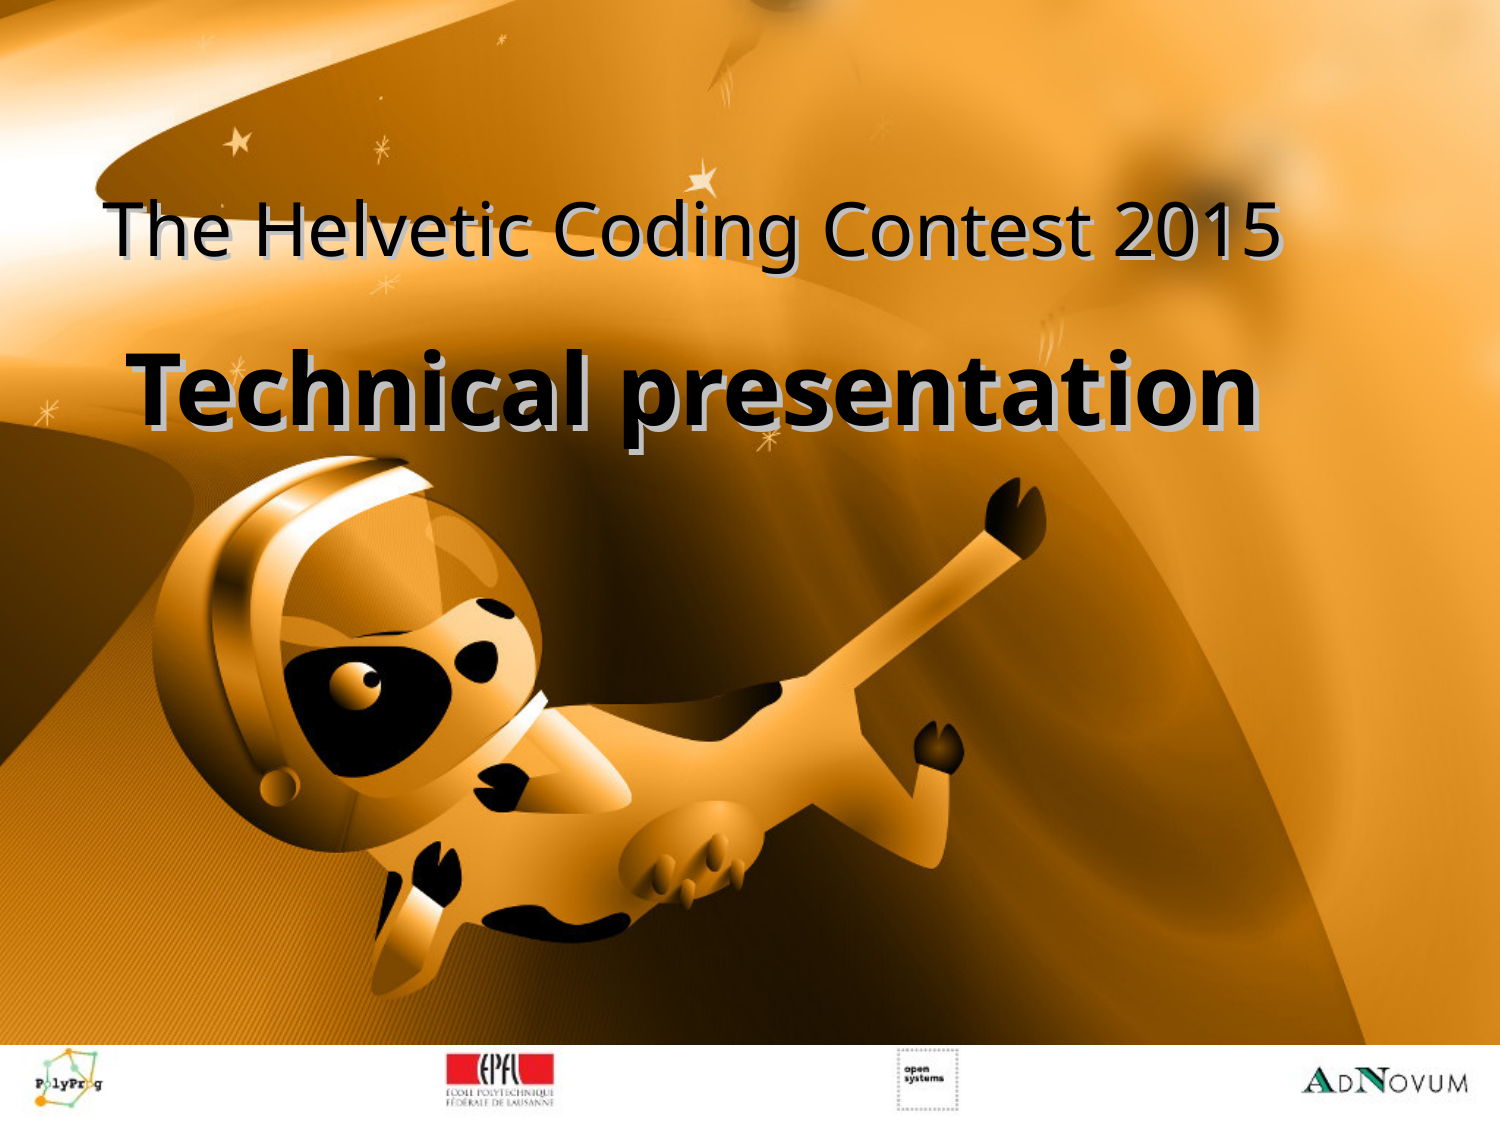

The Helvetic Coding Contest 2015
Technical presentation
#